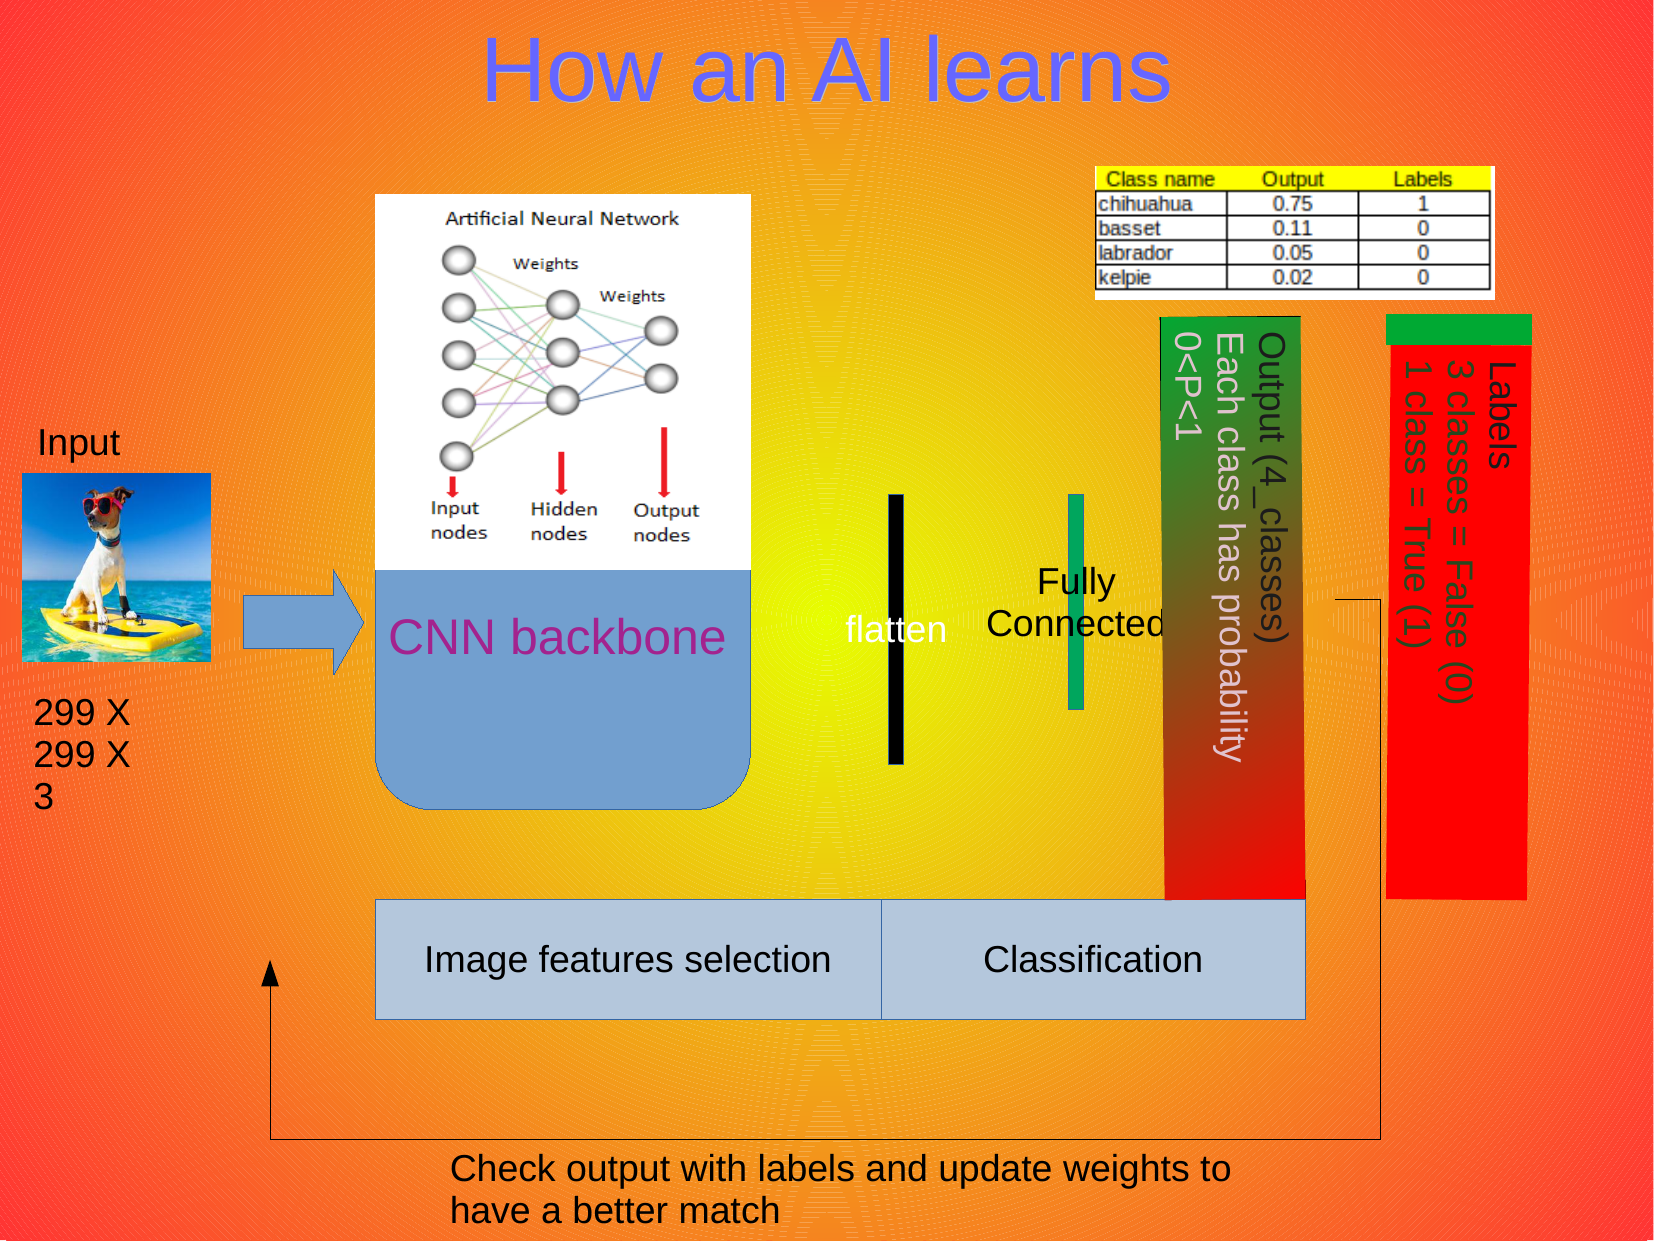

# How an AI learns
Input
CNN backbone
flatten
Fully
Connected
Output (4_classes)
Each class has probability 0<P<1
Labels
3 classes = False (0)
1 class = True (1)
299 X 299 X
3
Image features selection
Classification
Check output with labels and update weights to have a better match